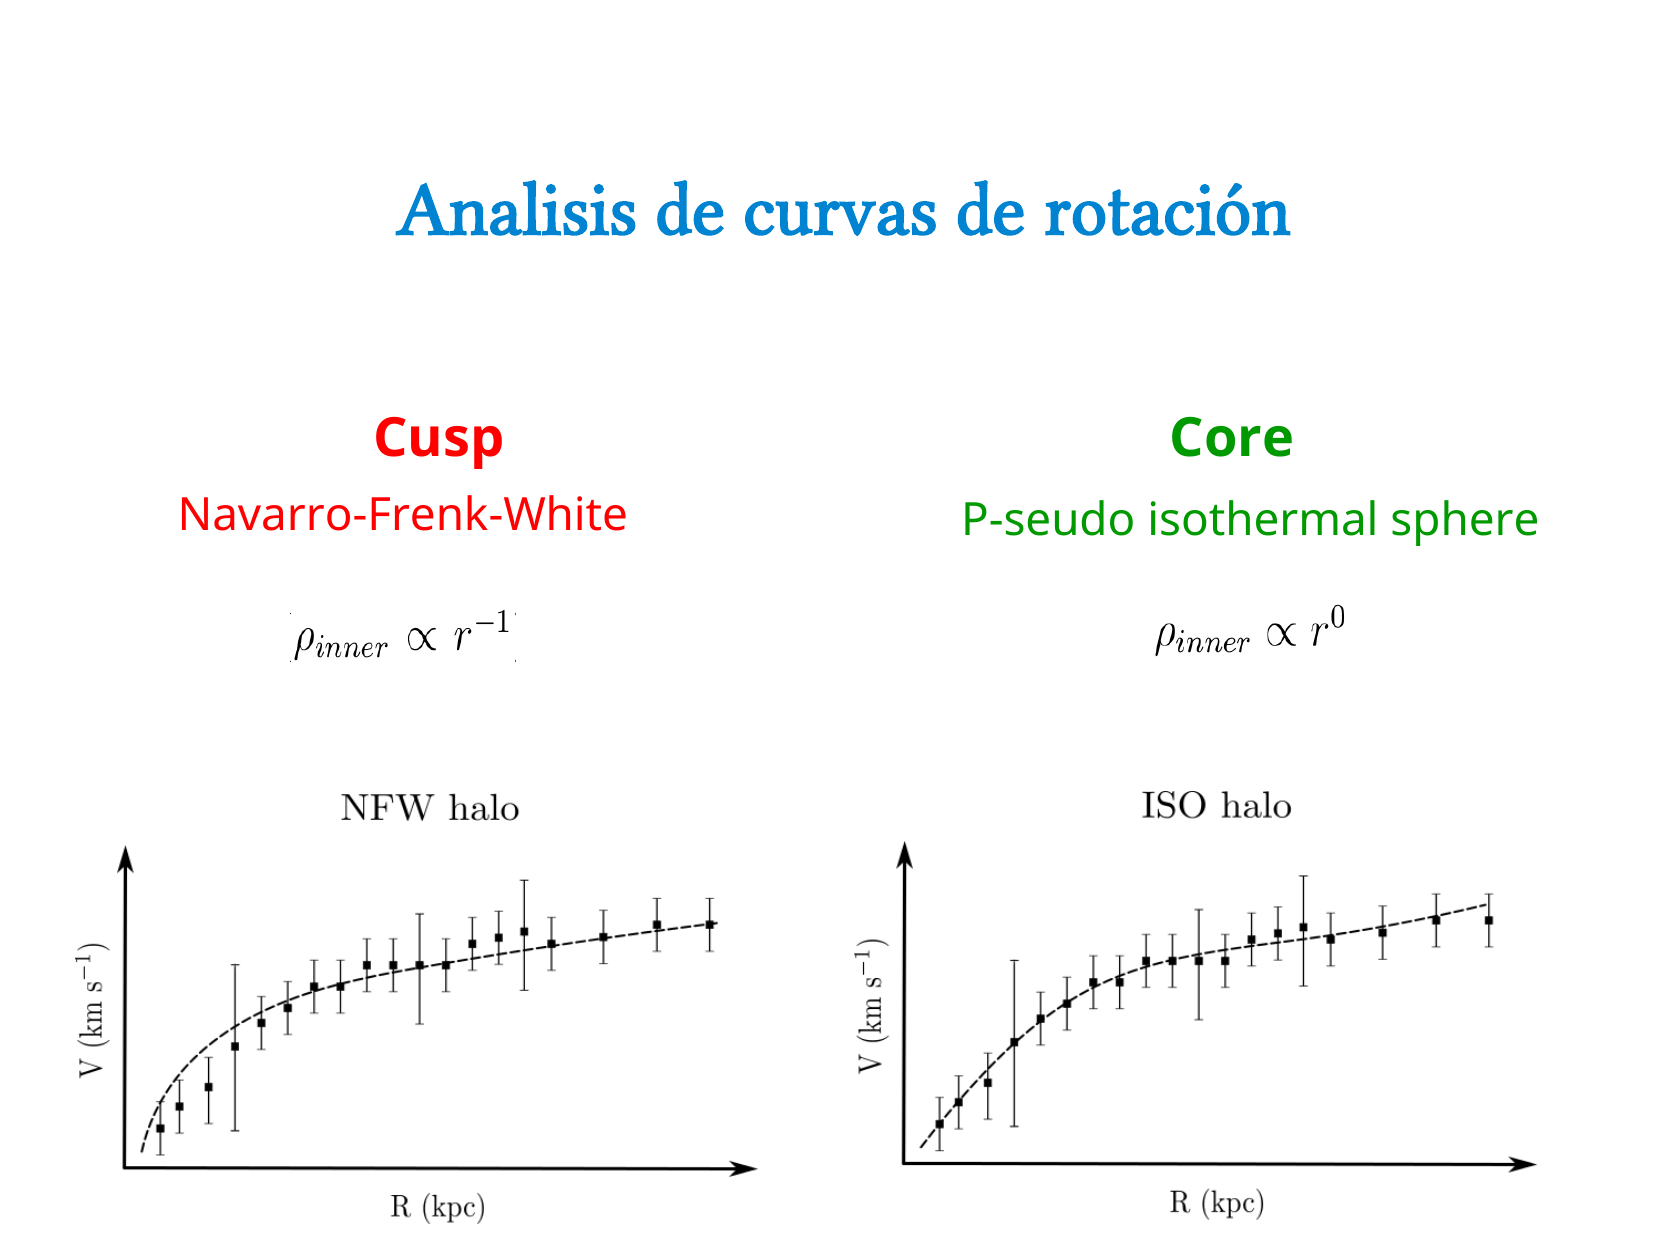

Analisis de curvas de rotación
Cusp
Core
Navarro-Frenk-White
# P-seudo isothermal sphere